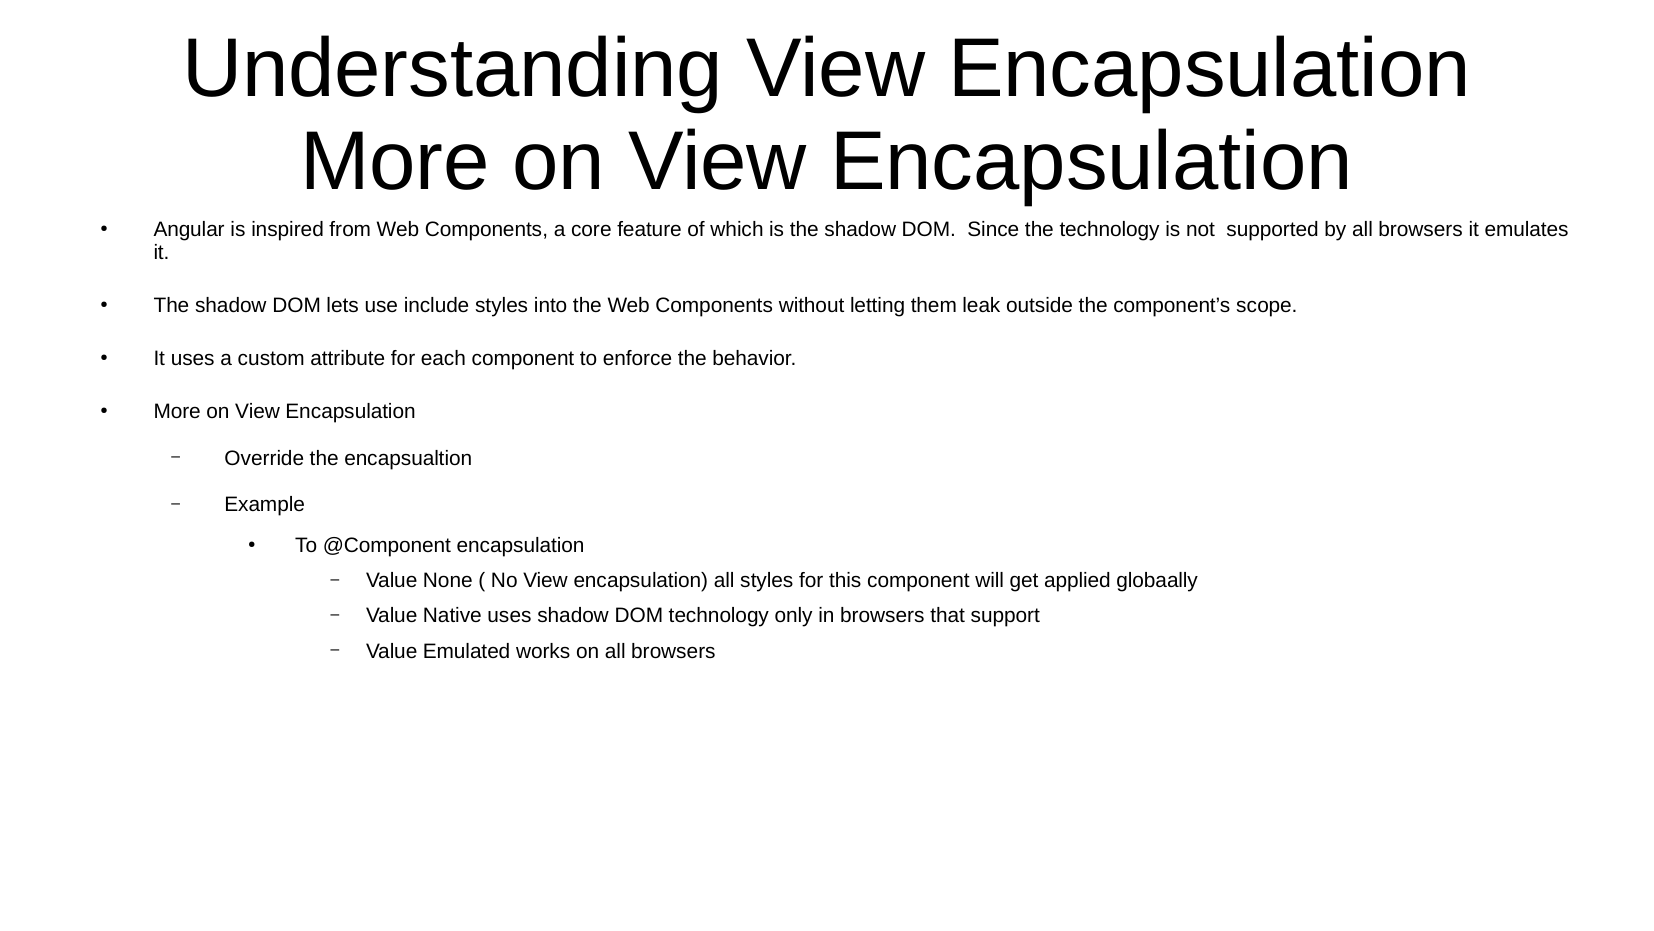

# Understanding View Encapsulation More on View Encapsulation
Angular is inspired from Web Components, a core feature of which is the shadow DOM. Since the technology is not supported by all browsers it emulates it.
The shadow DOM lets use include styles into the Web Components without letting them leak outside the component’s scope.
It uses a custom attribute for each component to enforce the behavior.
More on View Encapsulation
Override the encapsualtion
Example
To @Component encapsulation
Value None ( No View encapsulation) all styles for this component will get applied globaally
Value Native uses shadow DOM technology only in browsers that support
Value Emulated works on all browsers